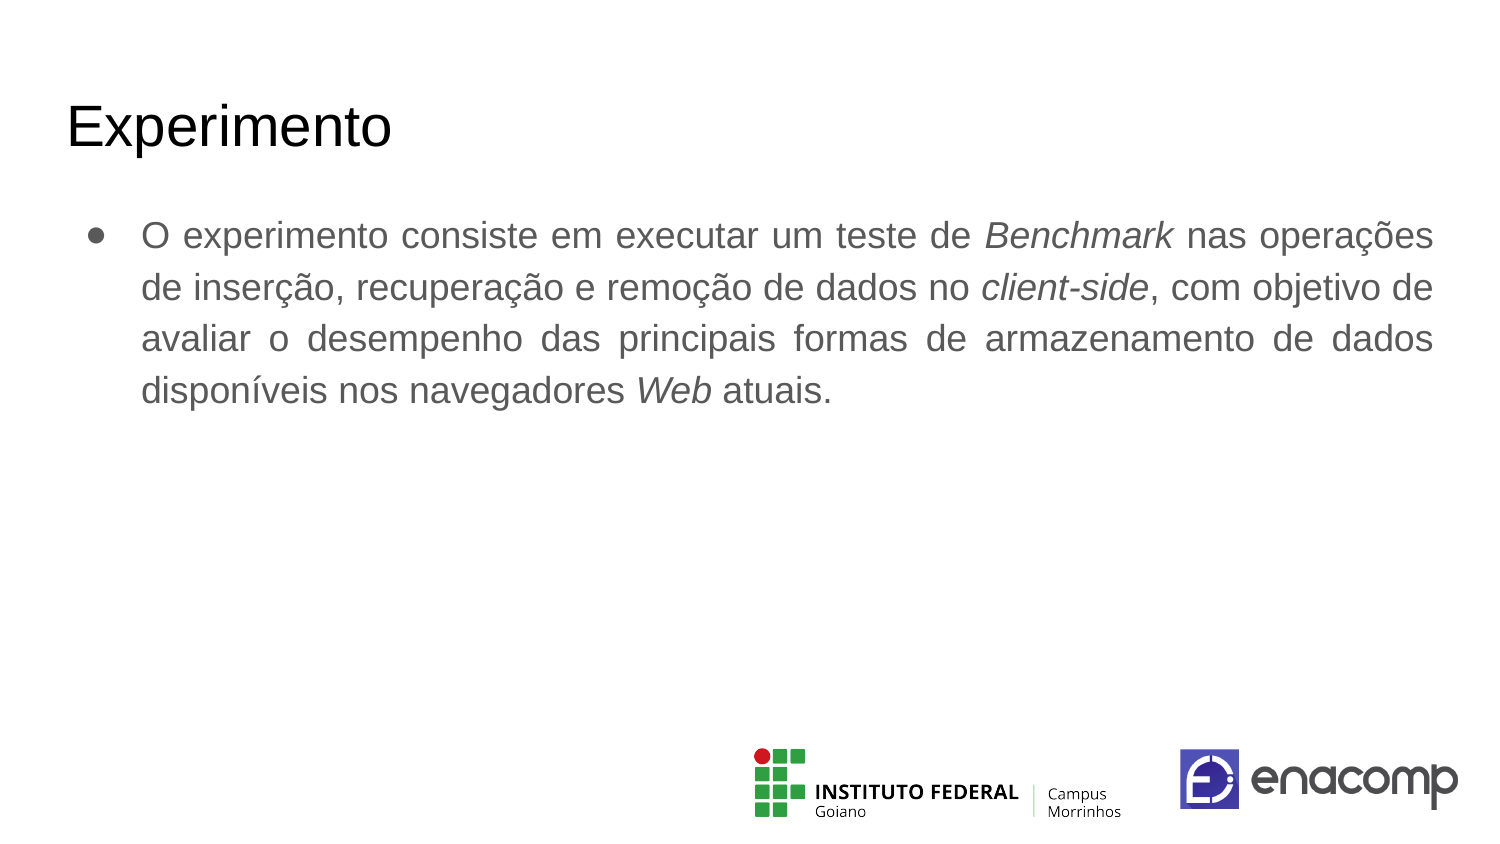

# Experimento
O experimento consiste em executar um teste de Benchmark nas operações de inserção, recuperação e remoção de dados no client-side, com objetivo de avaliar o desempenho das principais formas de armazenamento de dados disponíveis nos navegadores Web atuais.